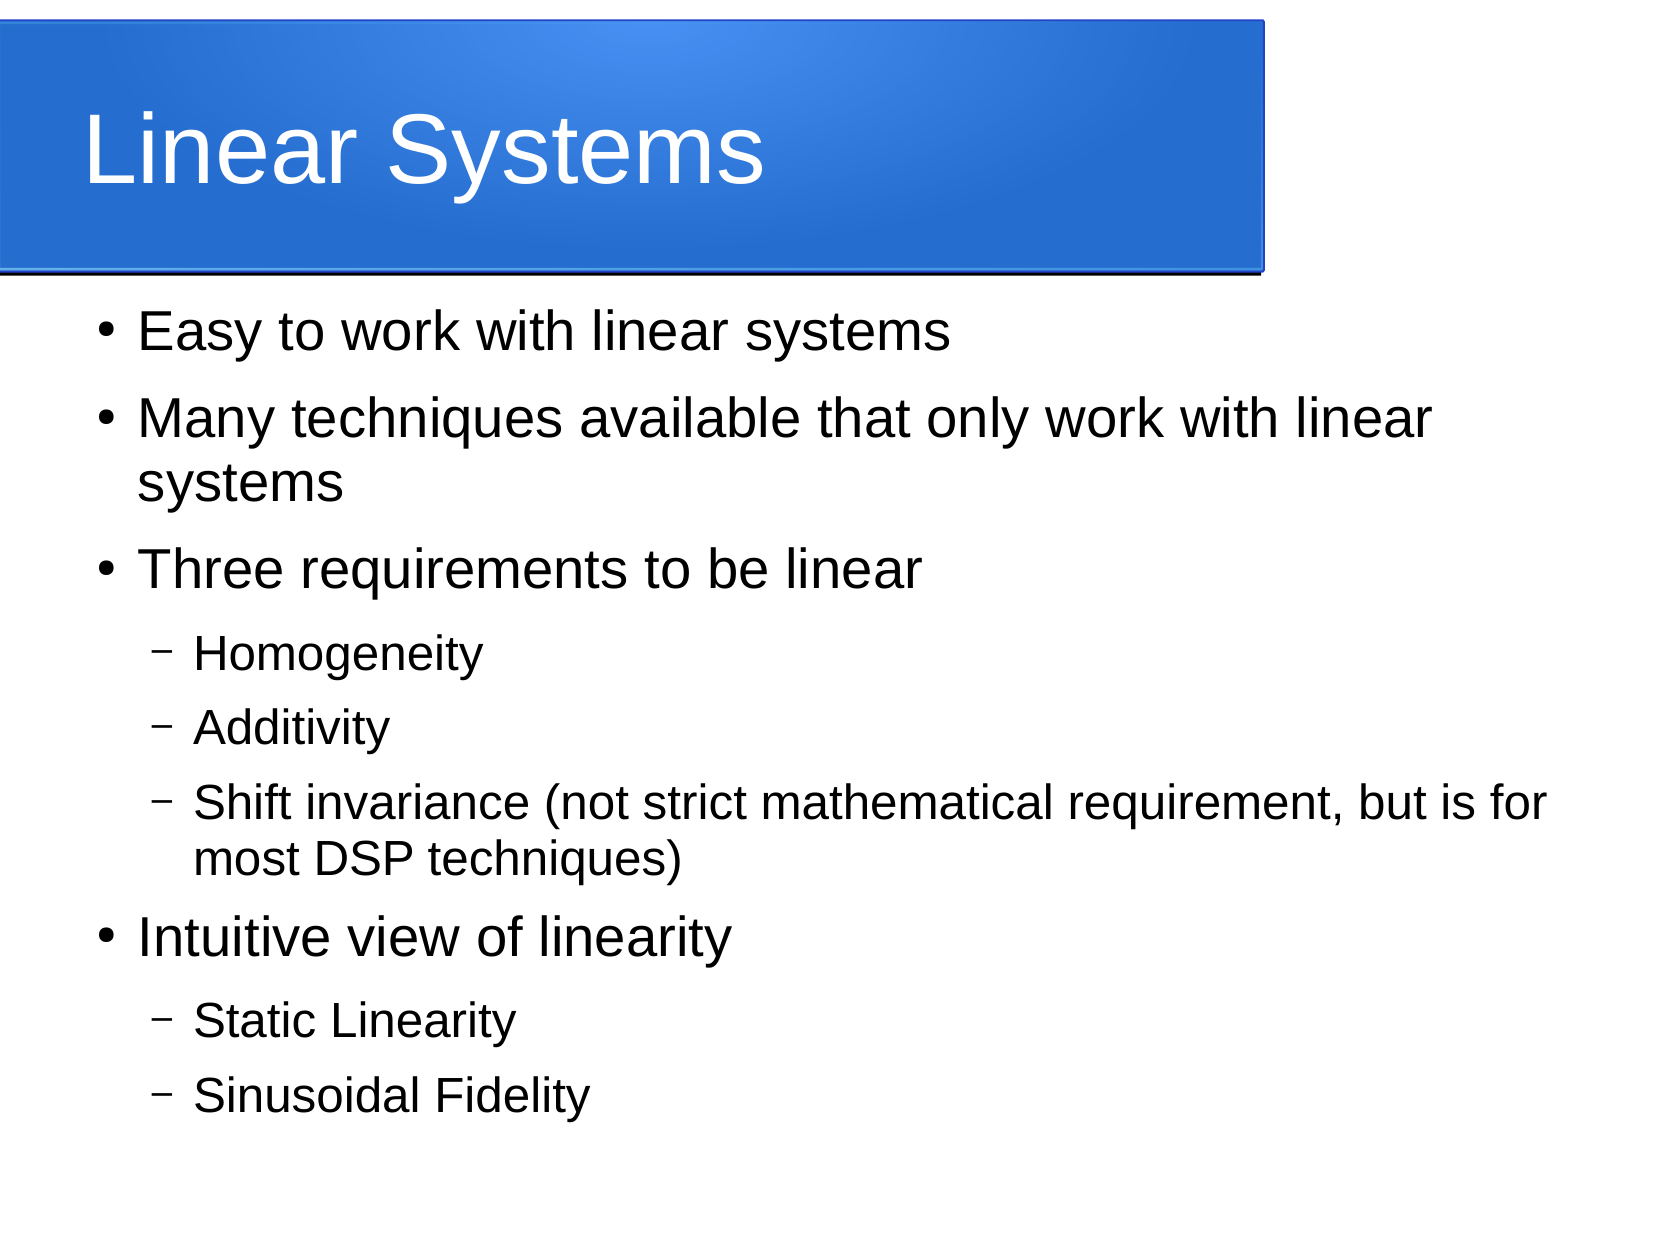

# Linear Systems
Easy to work with linear systems
Many techniques available that only work with linear systems
Three requirements to be linear
Homogeneity
Additivity
Shift invariance (not strict mathematical requirement, but is for most DSP techniques)
Intuitive view of linearity
Static Linearity
Sinusoidal Fidelity